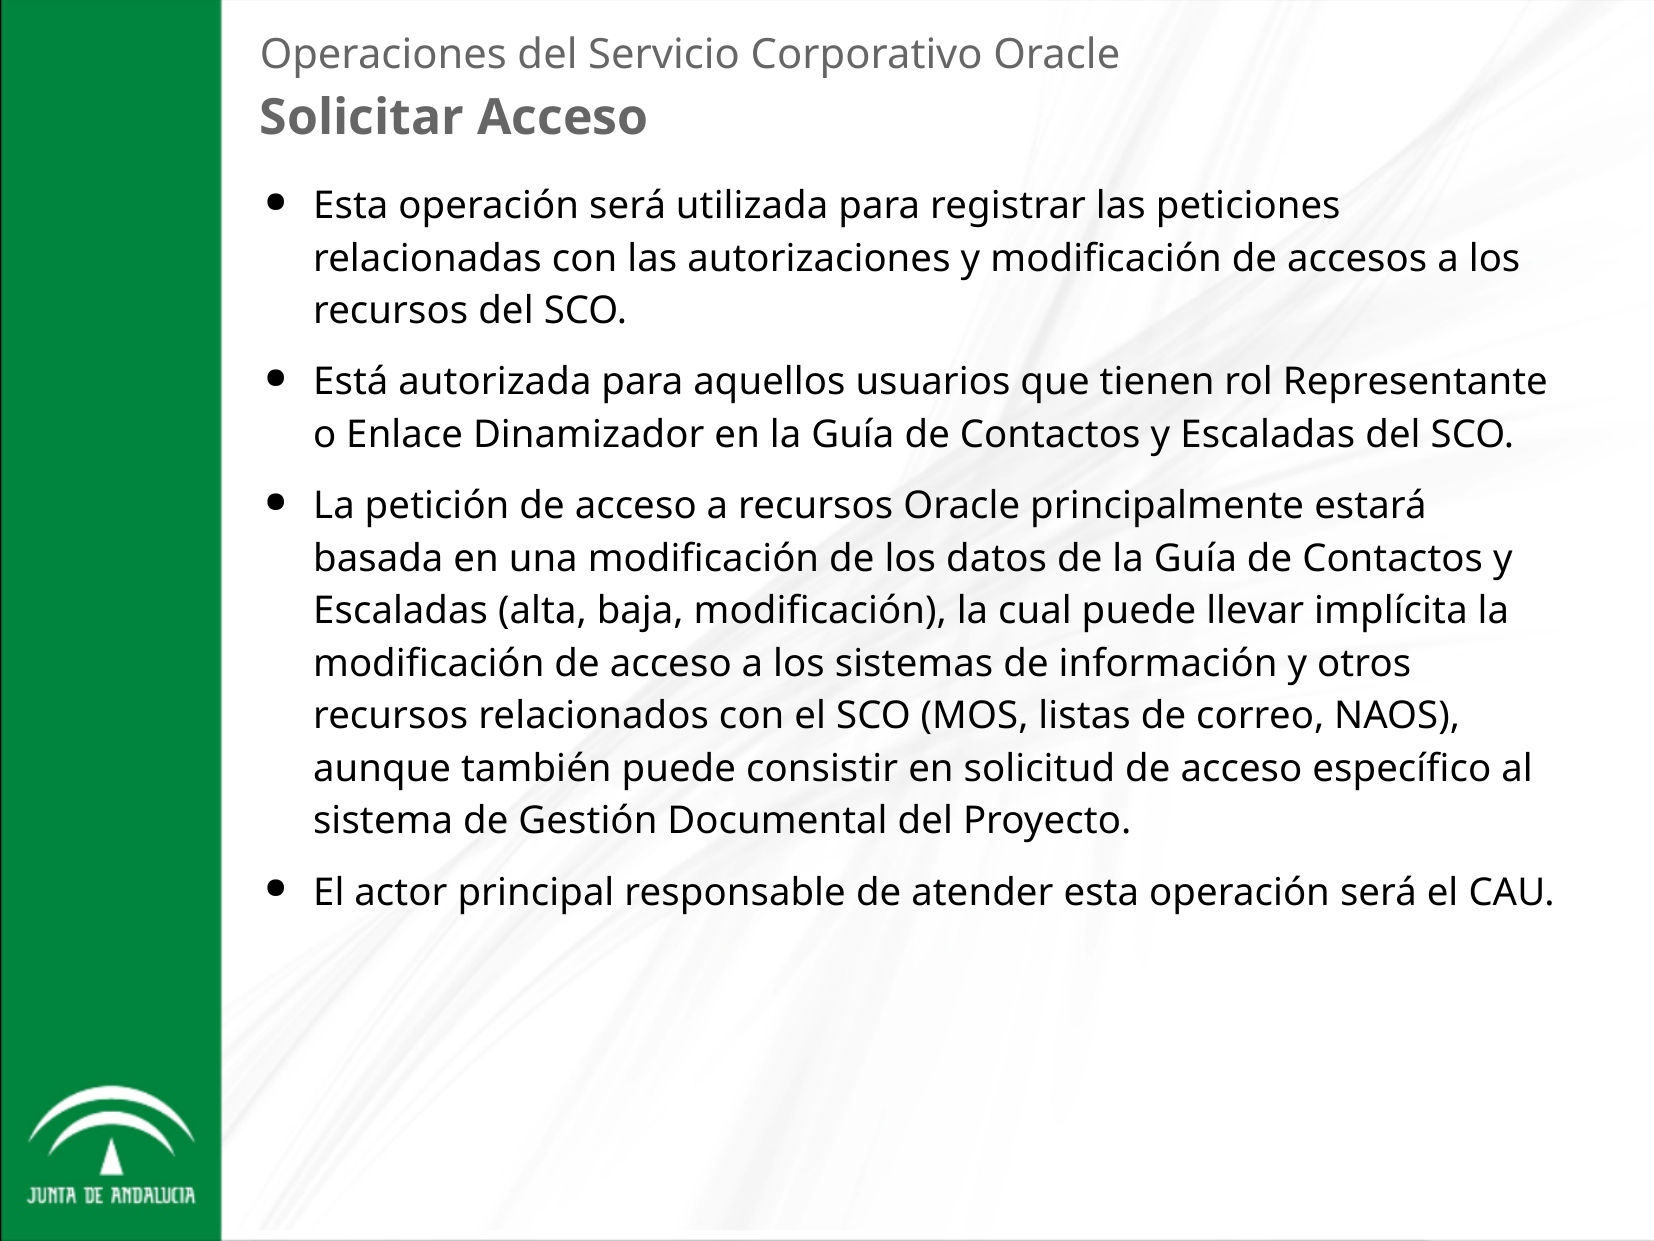

Operaciones del Servicio Corporativo Oracle
Solicitar Acceso
# Esta operación será utilizada para registrar las peticiones relacionadas con las autorizaciones y modificación de accesos a los recursos del SCO.
Está autorizada para aquellos usuarios que tienen rol Representante o Enlace Dinamizador en la Guía de Contactos y Escaladas del SCO.
La petición de acceso a recursos Oracle principalmente estará basada en una modificación de los datos de la Guía de Contactos y Escaladas (alta, baja, modificación), la cual puede llevar implícita la modificación de acceso a los sistemas de información y otros recursos relacionados con el SCO (MOS, listas de correo, NAOS), aunque también puede consistir en solicitud de acceso específico al sistema de Gestión Documental del Proyecto.
El actor principal responsable de atender esta operación será el CAU.